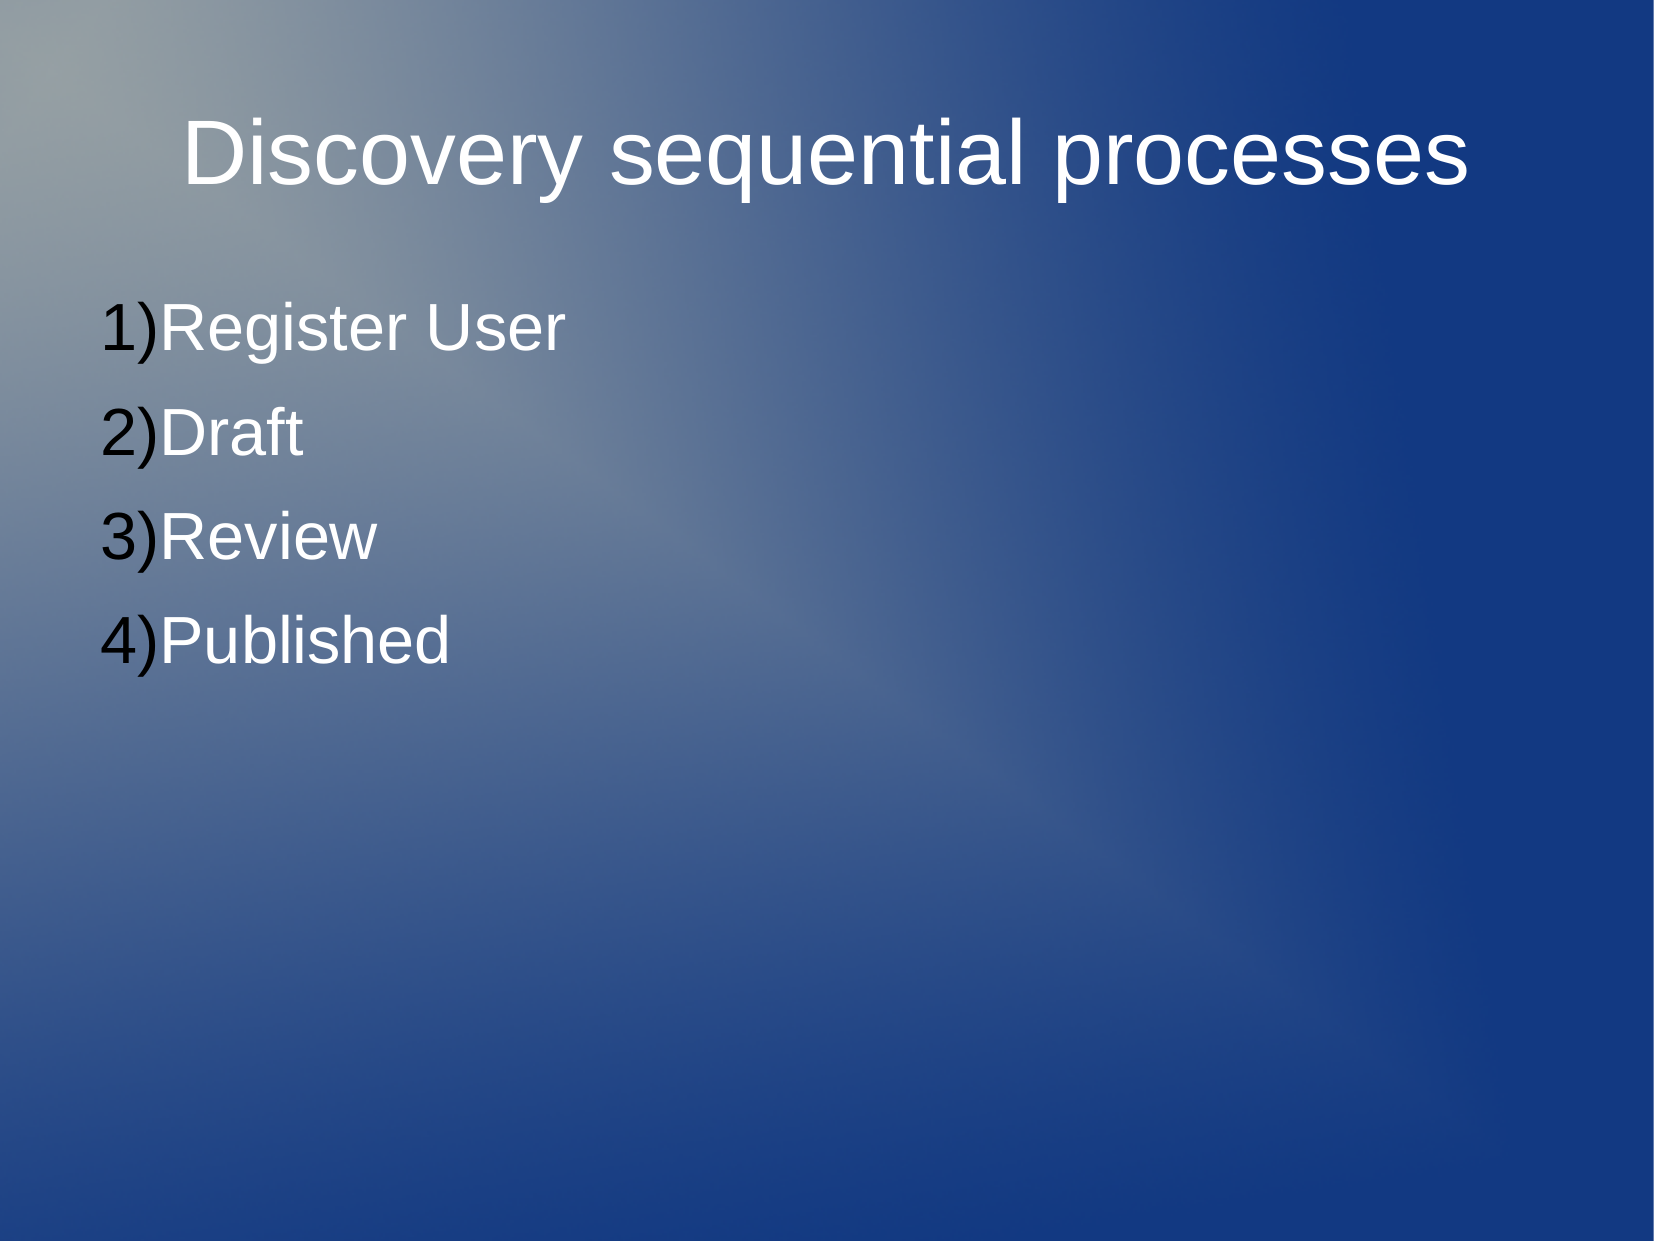

# Discovery sequential processes
Register User
Draft
Review
Published